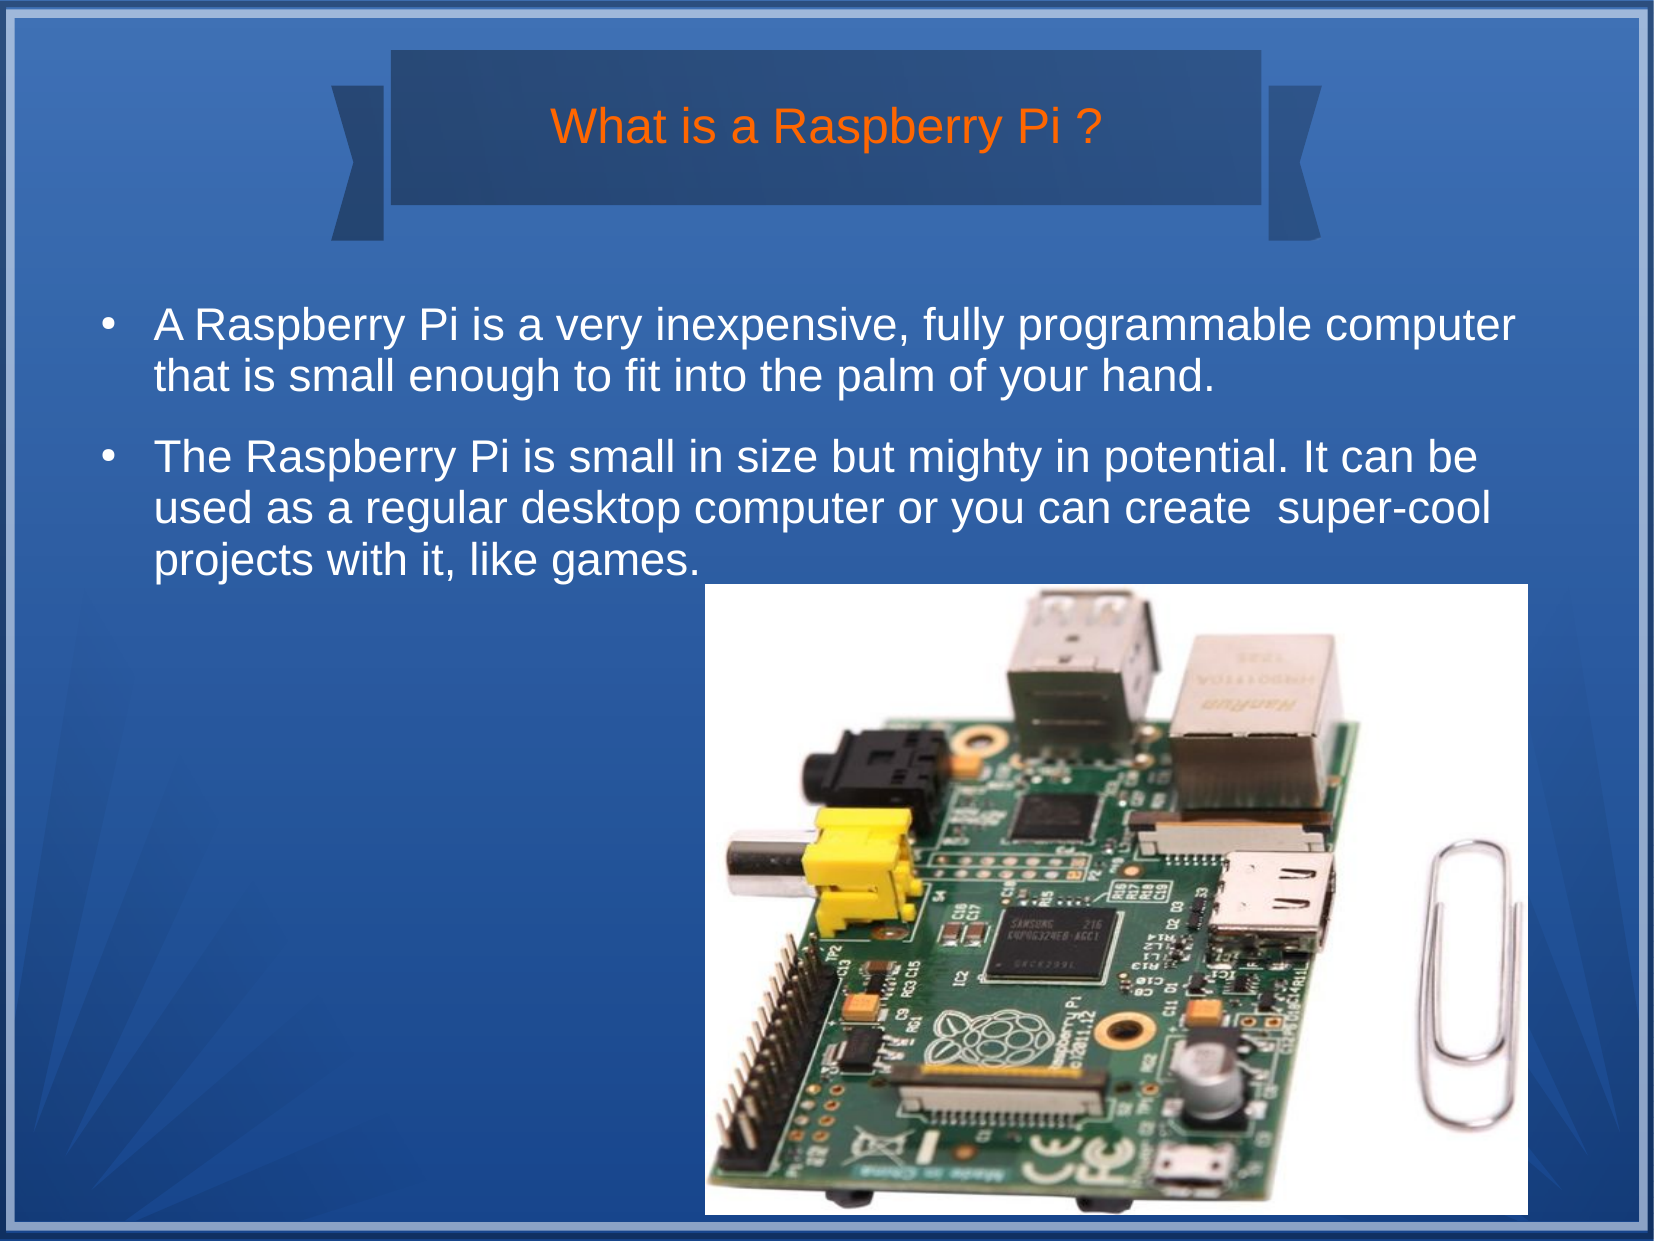

# What is a Raspberry Pi ?
A Raspberry Pi is a very inexpensive, fully programmable computer that is small enough to fit into the palm of your hand.
The Raspberry Pi is small in size but mighty in potential. It can be used as a regular desktop computer or you can create super-cool projects with it, like games.